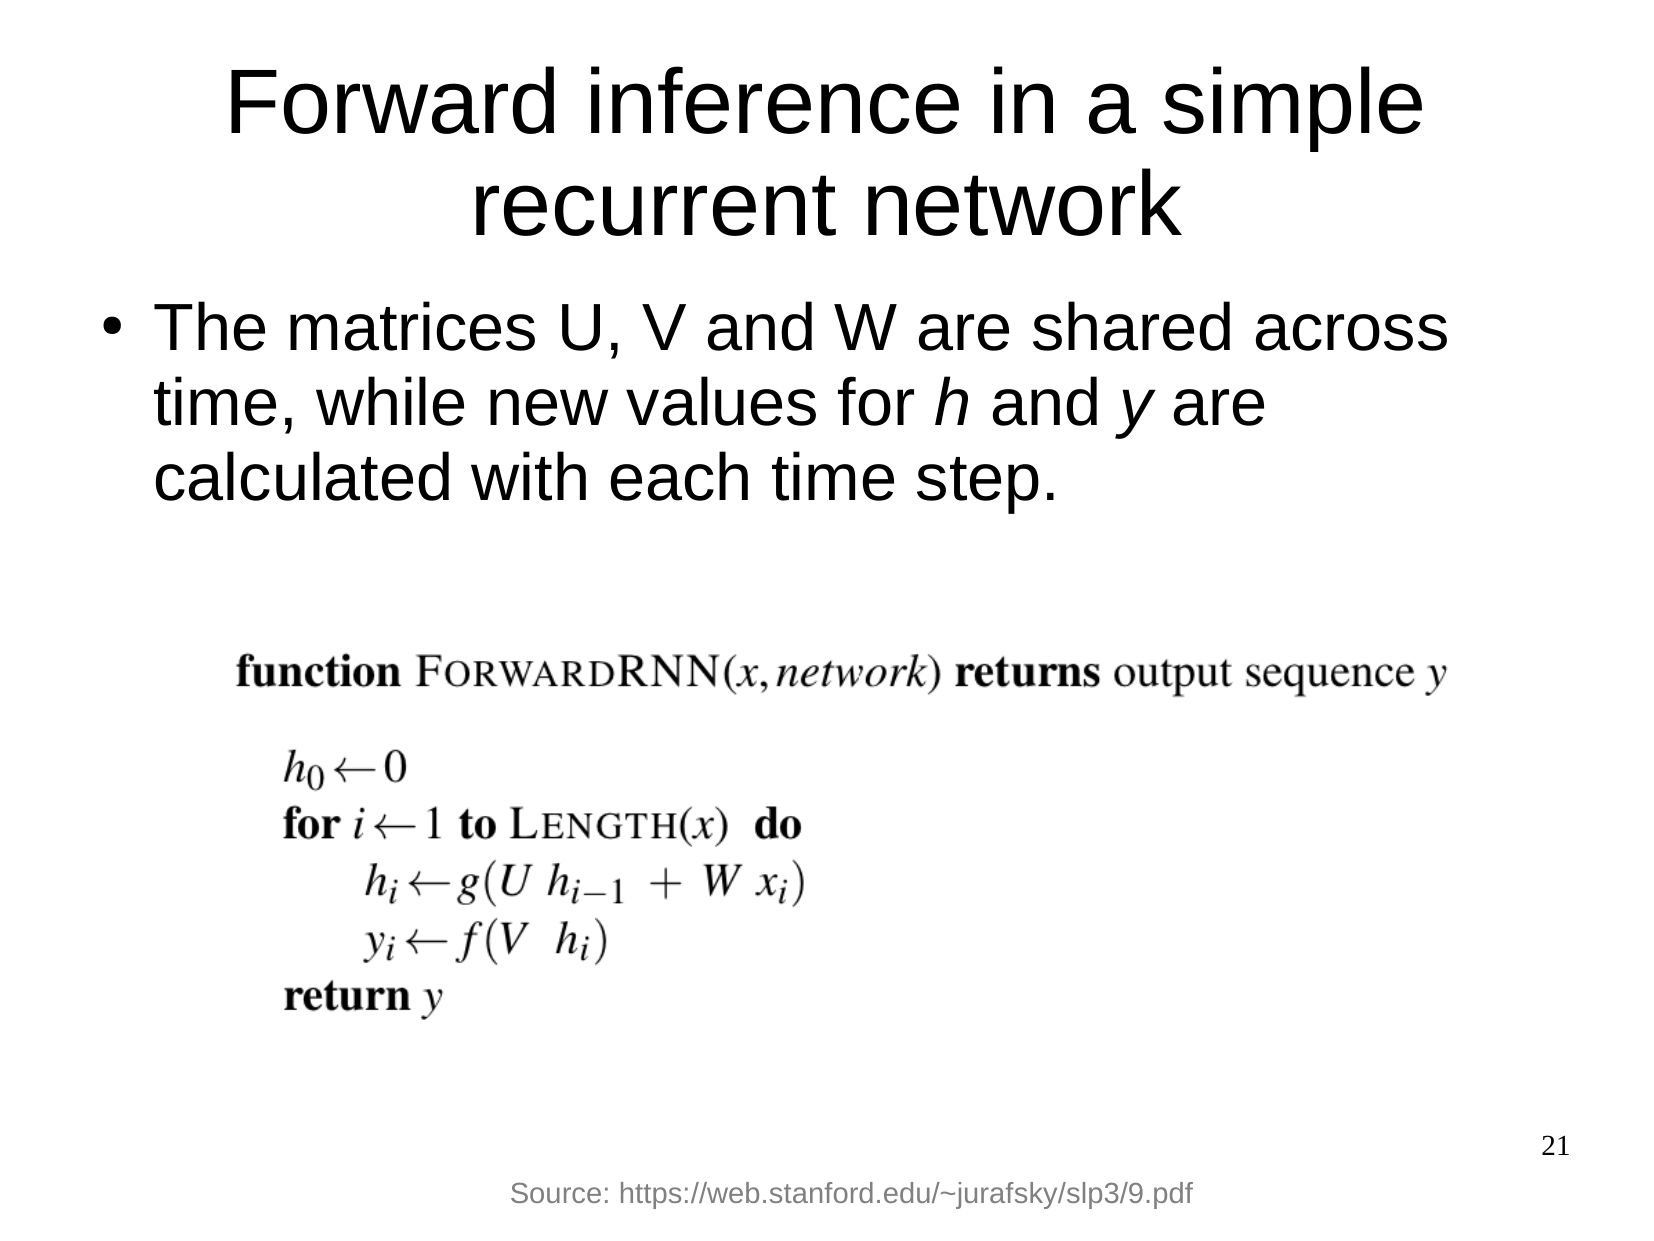

# Forward inference in a simple recurrent network
The matrices U, V and W are shared across time, while new values for h and y are calculated with each time step.
21
Source: https://web.stanford.edu/~jurafsky/slp3/9.pdf